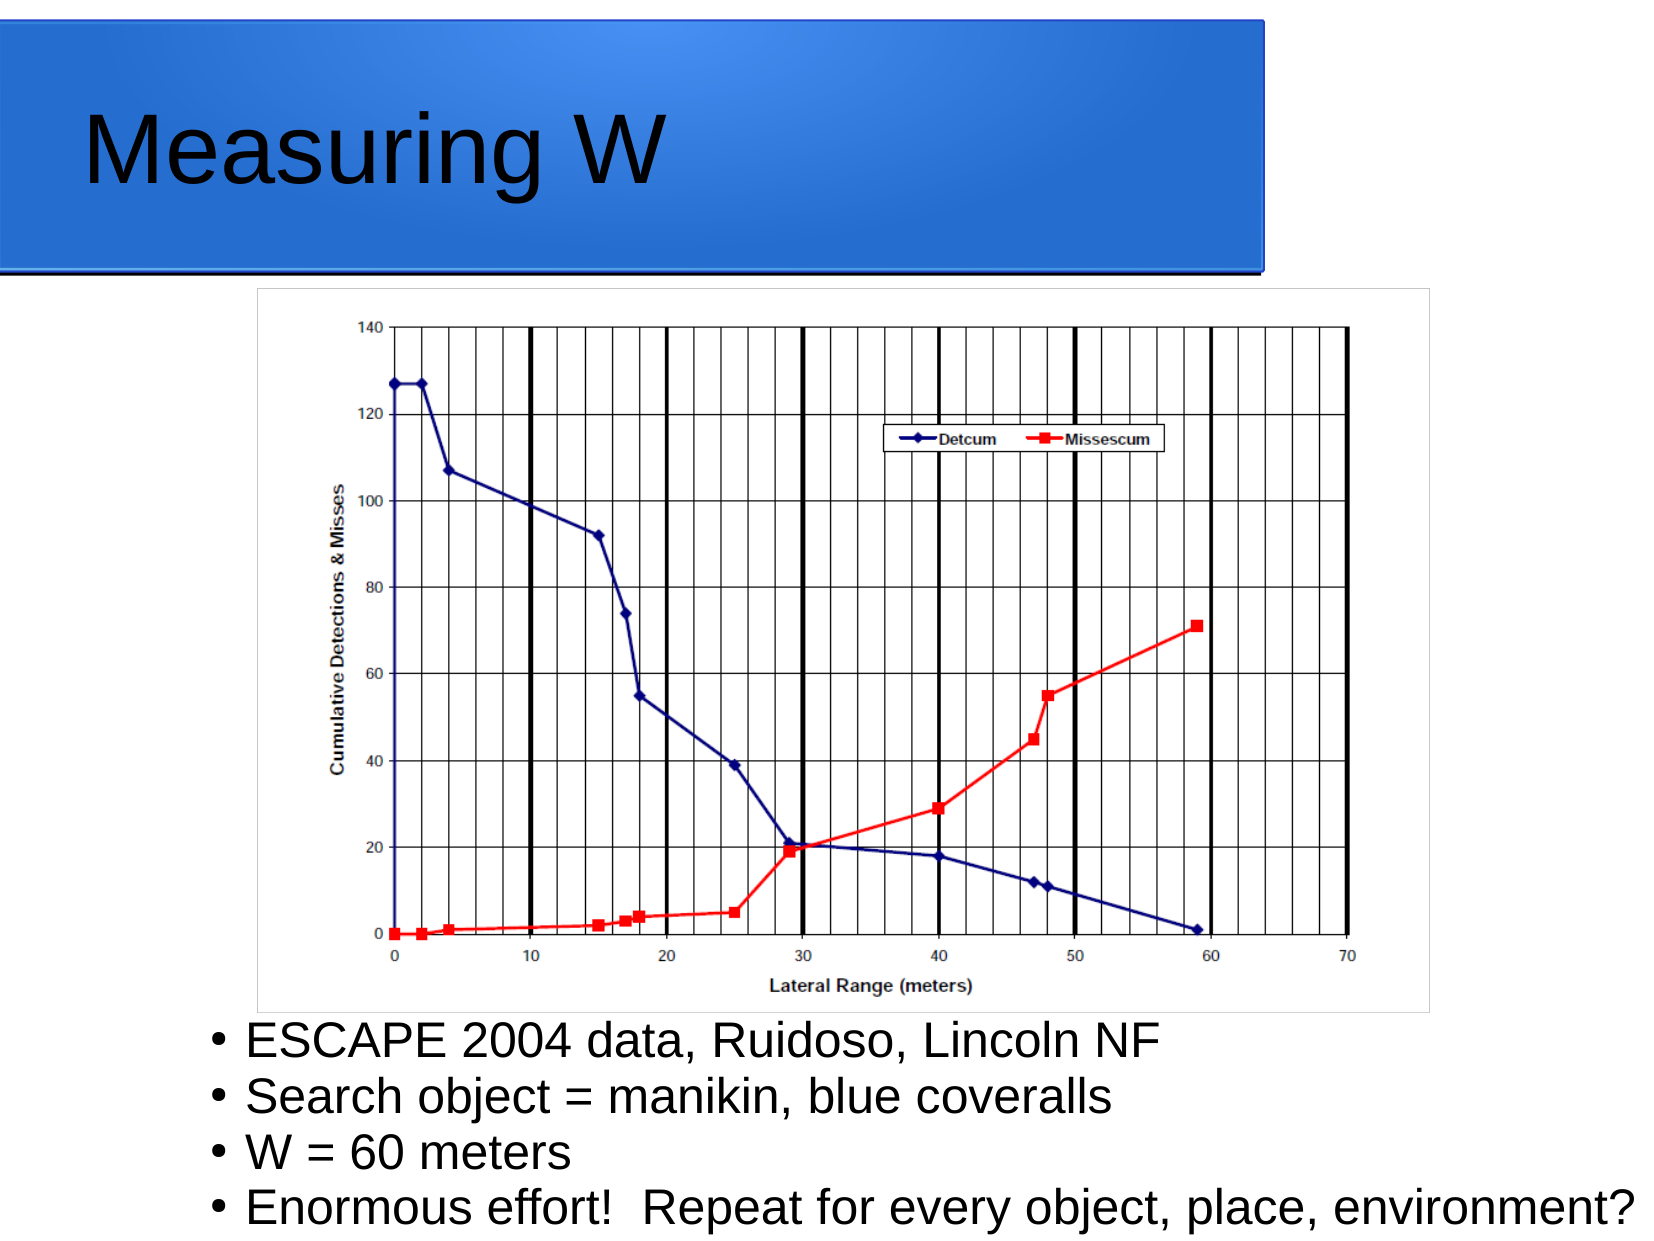

# Measuring W
ESCAPE 2004 data, Ruidoso, Lincoln NF
Search object = manikin, blue coveralls
W = 60 meters
Enormous effort! Repeat for every object, place, environment?